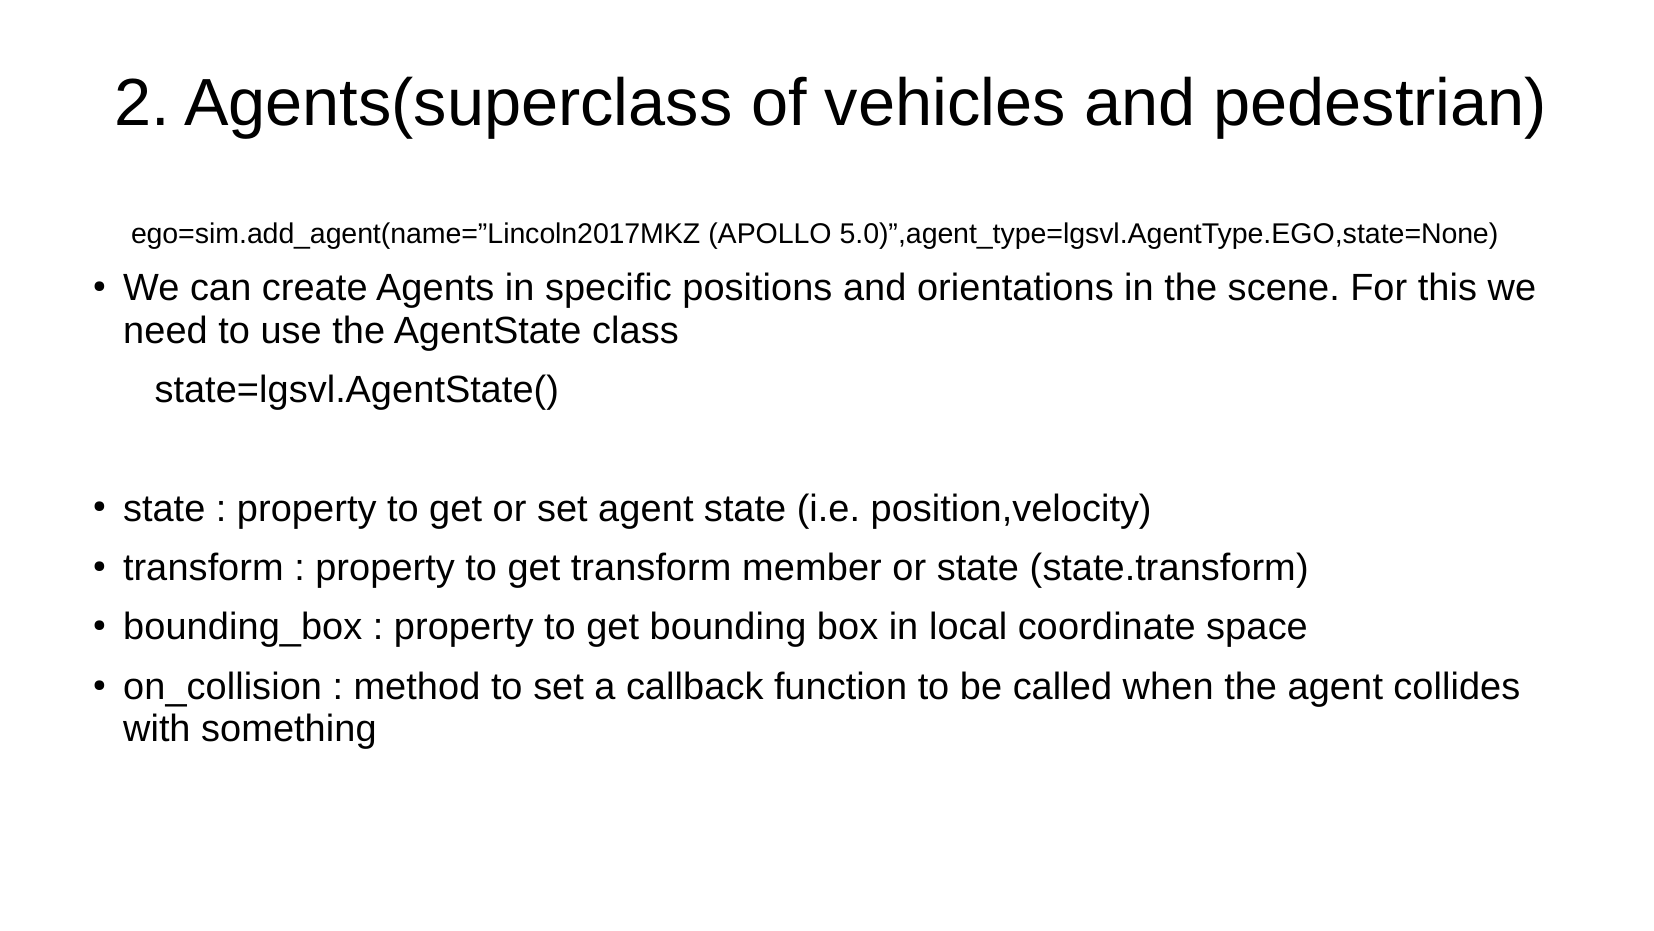

# 2. Agents(superclass of vehicles and pedestrian)
 ego=sim.add_agent(name=”Lincoln2017MKZ (APOLLO 5.0)”,agent_type=lgsvl.AgentType.EGO,state=None)
We can create Agents in specific positions and orientations in the scene. For this we need to use the AgentState class
 state=lgsvl.AgentState()
state : property to get or set agent state (i.e. position,velocity)
transform : property to get transform member or state (state.transform)
bounding_box : property to get bounding box in local coordinate space
on_collision : method to set a callback function to be called when the agent collides with something